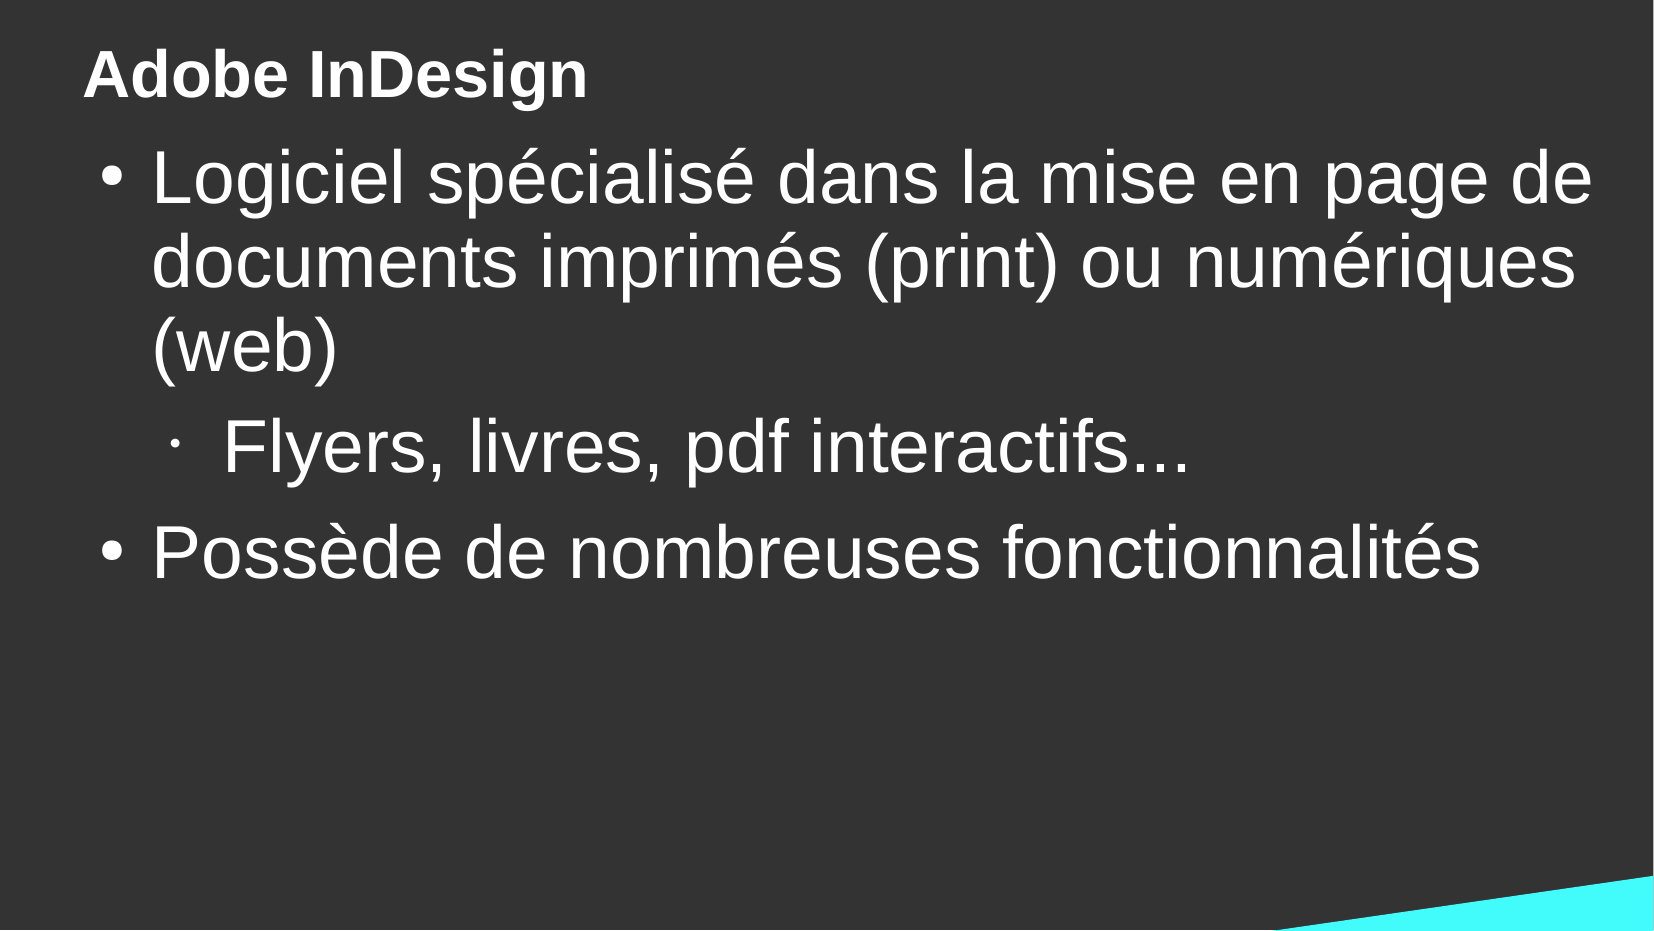

# Adobe InDesign
Logiciel spécialisé dans la mise en page de documents imprimés (print) ou numériques (web)
Flyers, livres, pdf interactifs...
Possède de nombreuses fonctionnalités